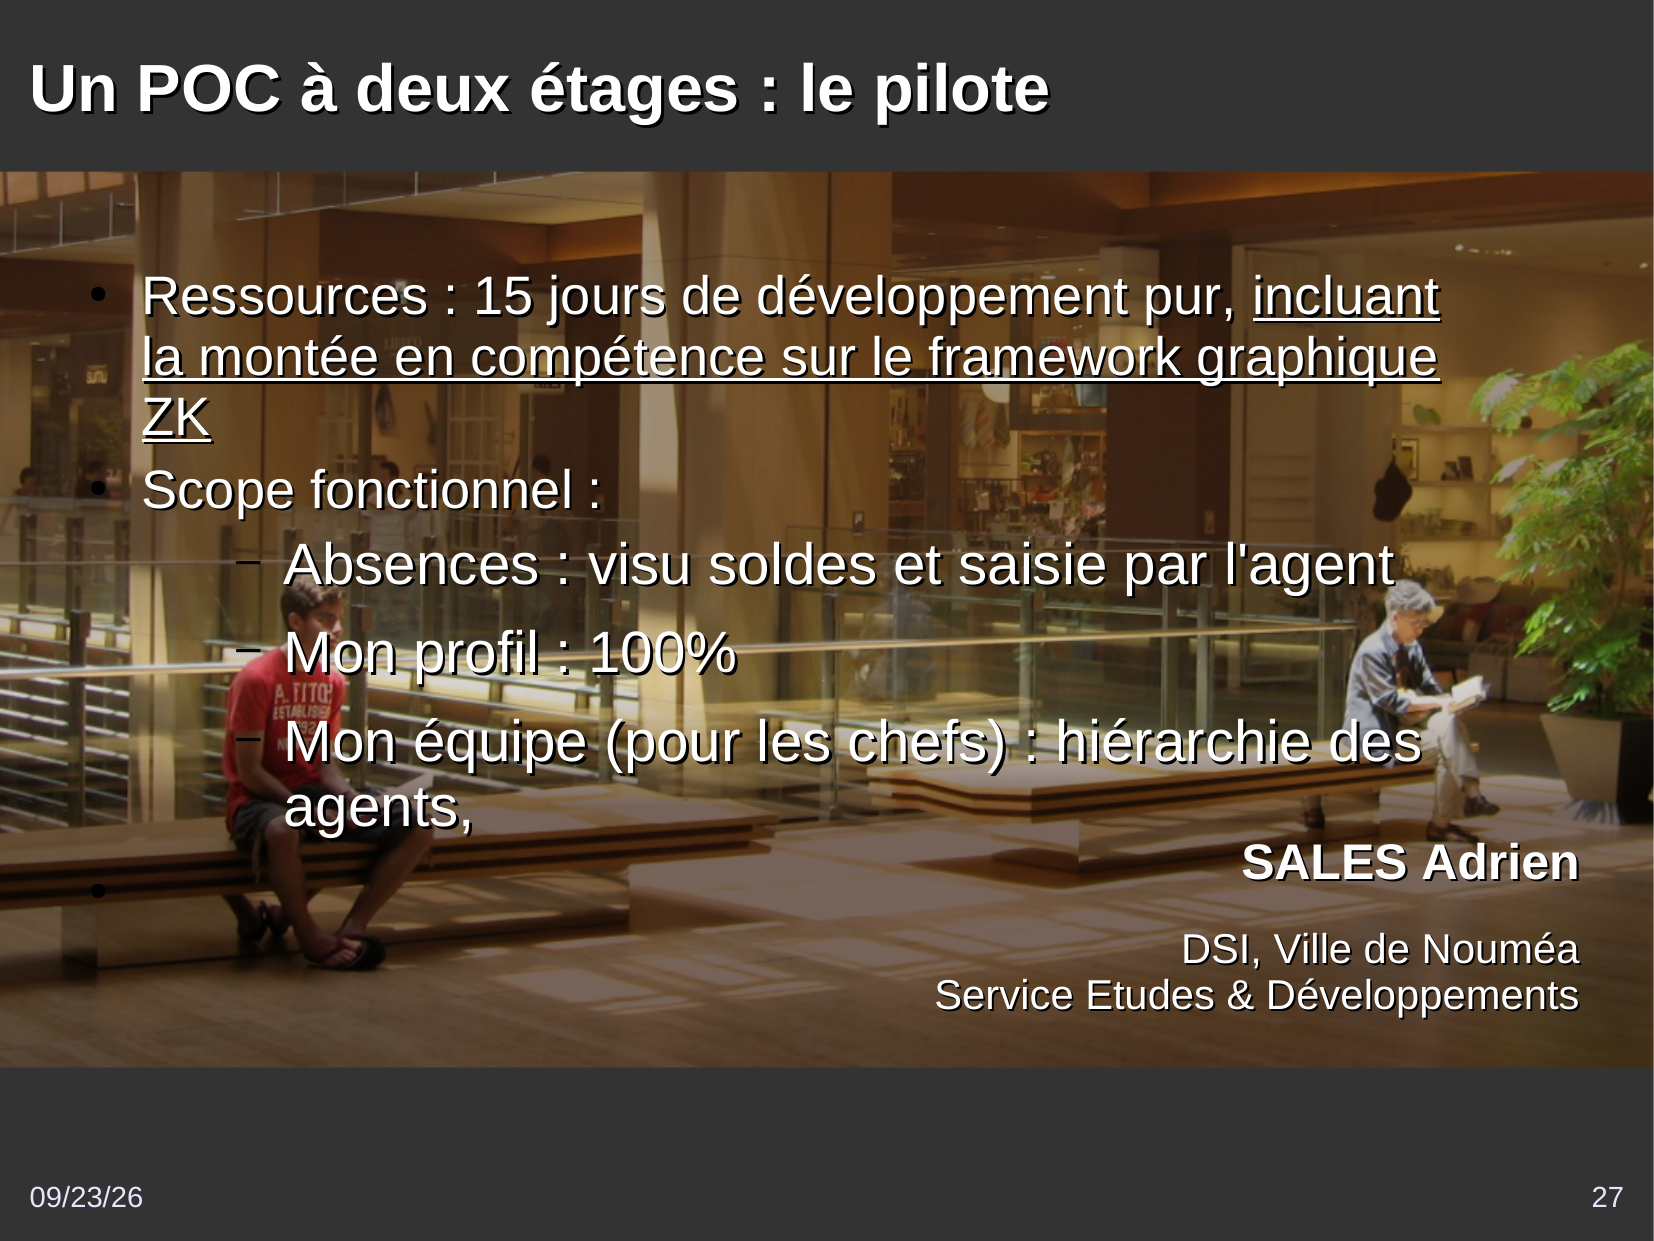

# Un POC à deux étages : le pilote
Ressources : 15 jours de développement pur, incluant la montée en compétence sur le framework graphique ZK
Scope fonctionnel :
Absences : visu soldes et saisie par l'agent
Mon profil : 100%
Mon équipe (pour les chefs) : hiérarchie des agents,
27